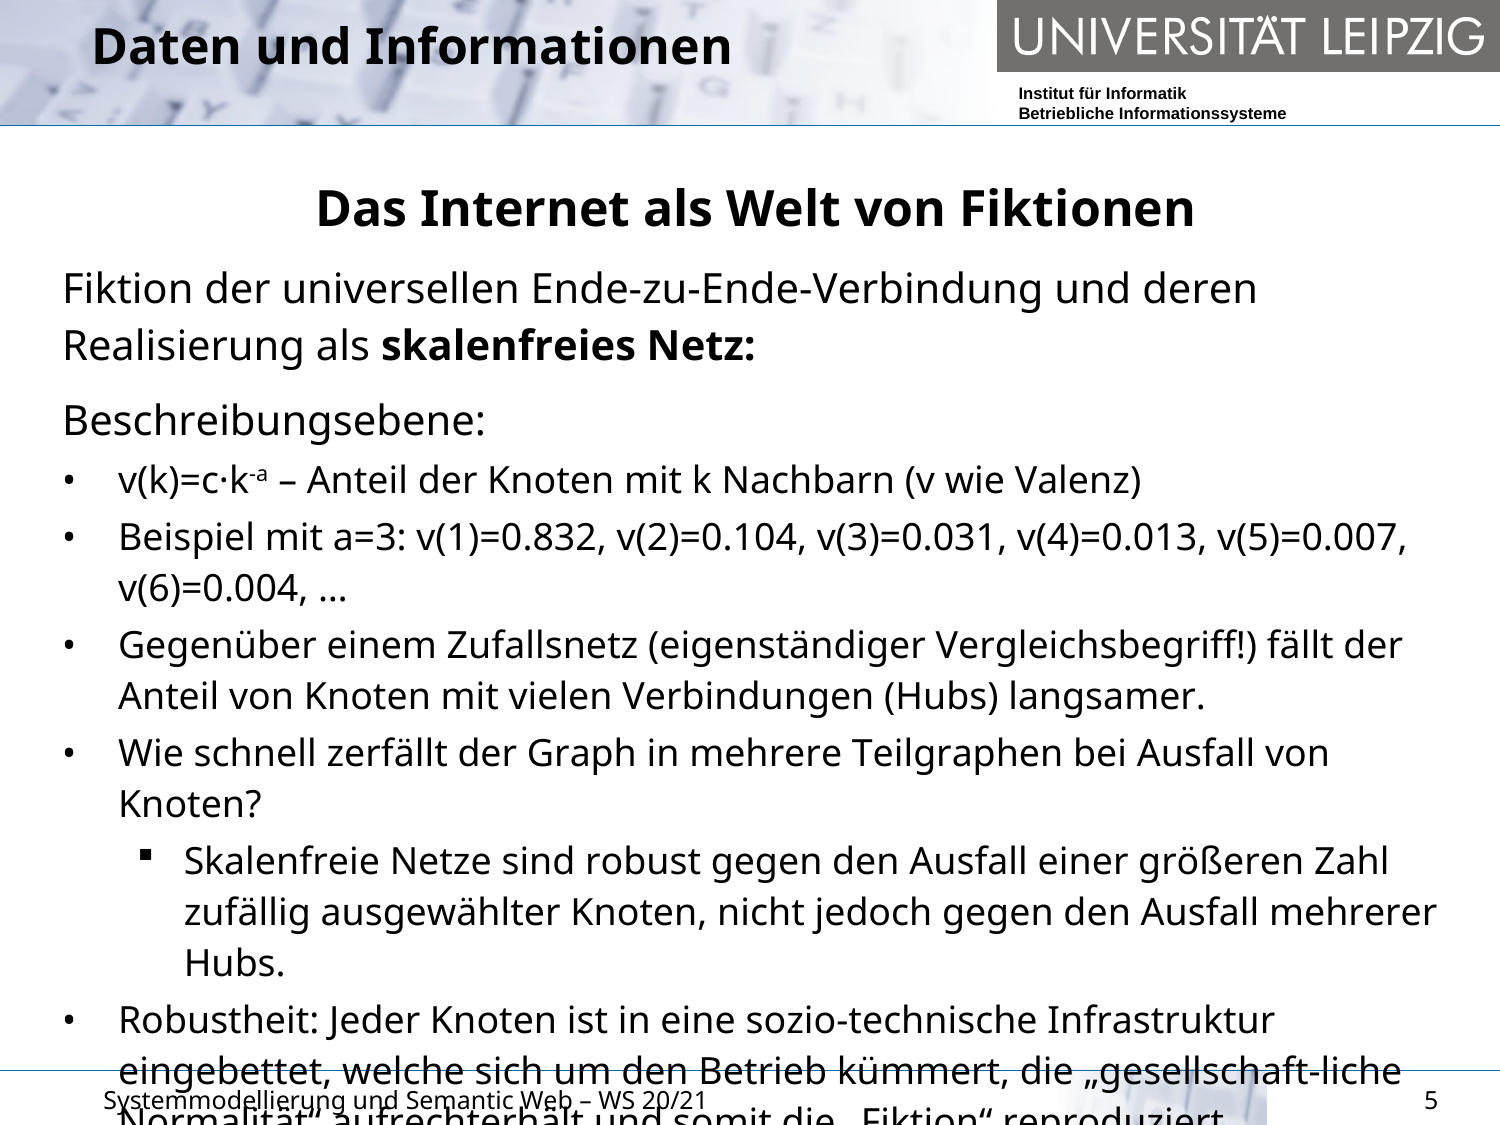

Daten und Informationen
# Das Internet als Welt von Fiktionen
Fiktion der universellen Ende-zu-Ende-Verbindung und deren Realisierung als skalenfreies Netz:
Beschreibungsebene:
v(k)=c·k-a – Anteil der Knoten mit k Nachbarn (v wie Valenz)
Beispiel mit a=3: v(1)=0.832, v(2)=0.104, v(3)=0.031, v(4)=0.013, v(5)=0.007, v(6)=0.004, …
Gegenüber einem Zufallsnetz (eigenständiger Vergleichsbegriff!) fällt der Anteil von Knoten mit vielen Verbindungen (Hubs) langsamer.
Wie schnell zerfällt der Graph in mehrere Teilgraphen bei Ausfall von Knoten?
Skalenfreie Netze sind robust gegen den Ausfall einer größeren Zahl zufällig ausgewählter Knoten, nicht jedoch gegen den Ausfall mehrerer Hubs.
Robustheit: Jeder Knoten ist in eine sozio-technische Infrastruktur eingebettet, welche sich um den Betrieb kümmert, die „gesellschaft-liche Normalität“ aufrechterhält und somit die „Fiktion“ reproduziert.
Systemmodellierung und Semantic Web – WS 20/21
5